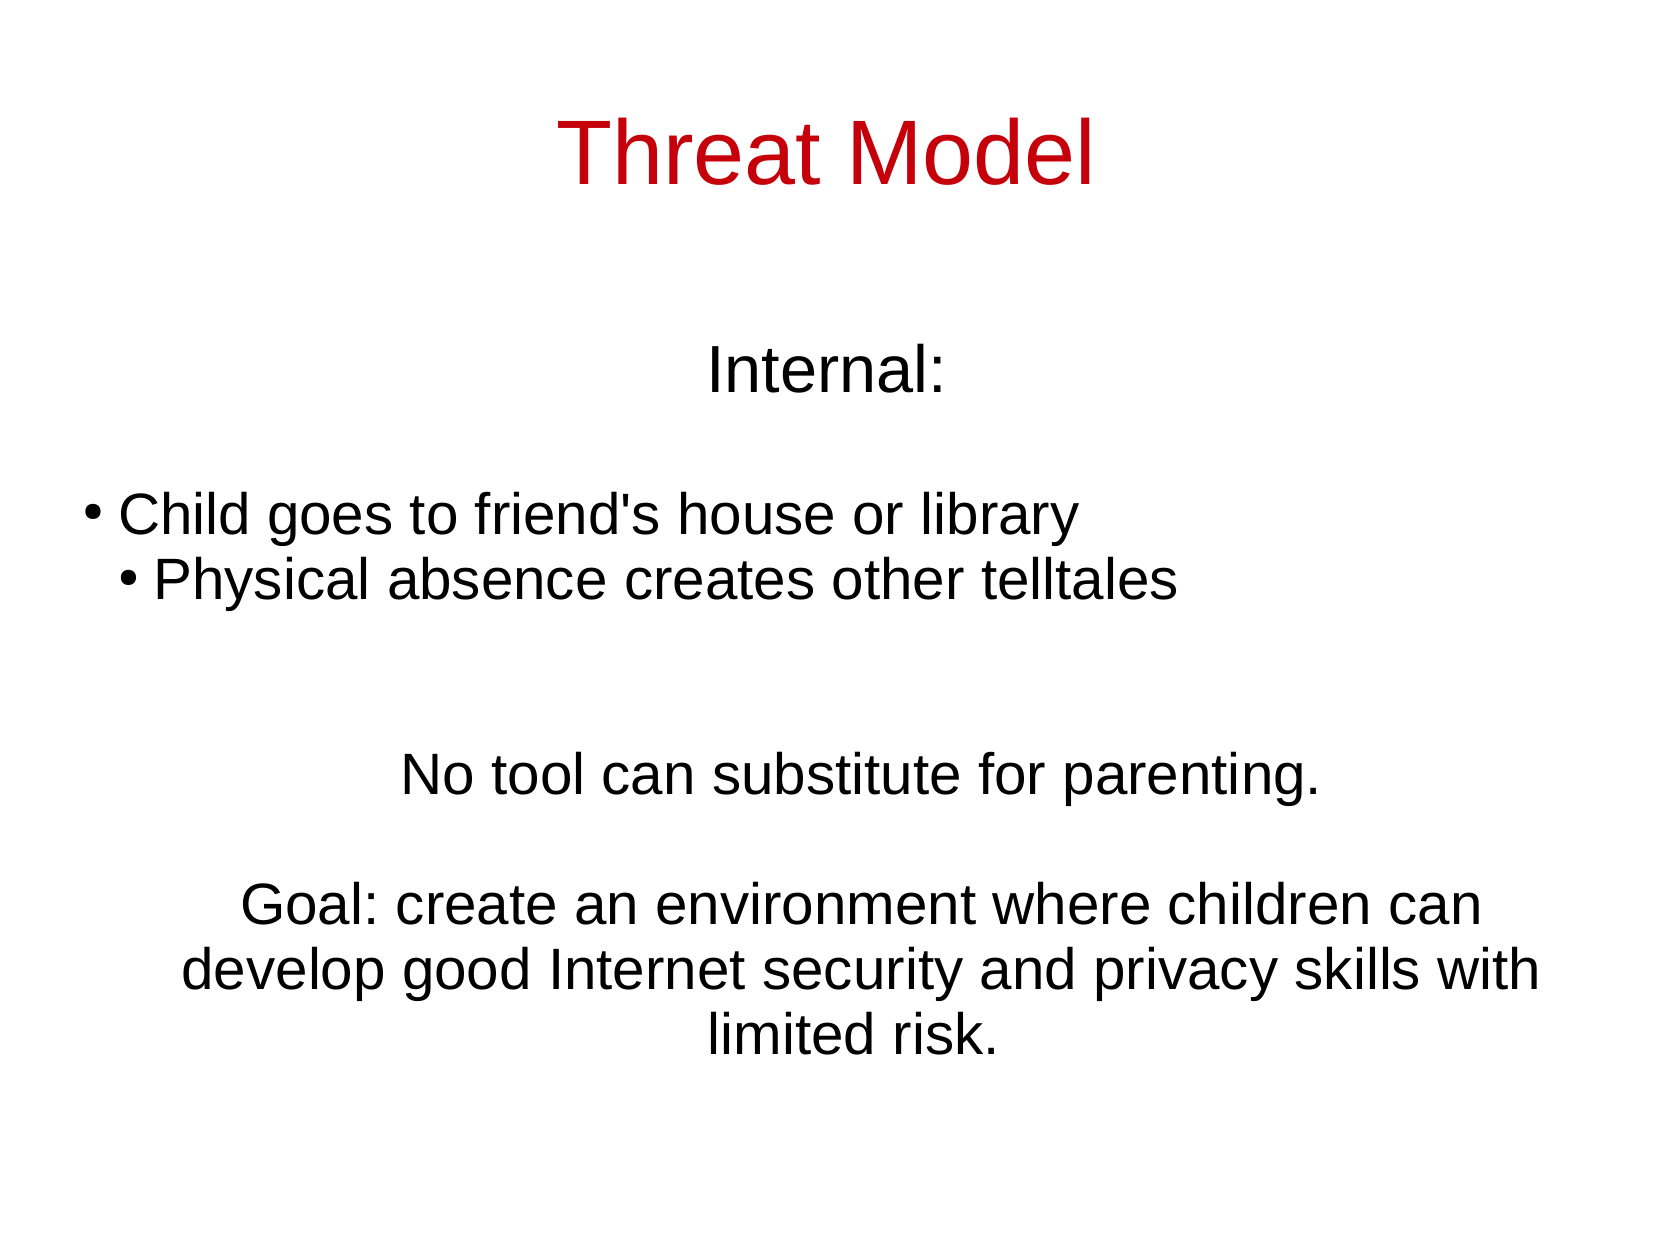

# Threat Model
Internal:
Child goes to friend's house or library
Physical absence creates other telltales
No tool can substitute for parenting.
Goal: create an environment where children can develop good Internet security and privacy skills with limited risk.